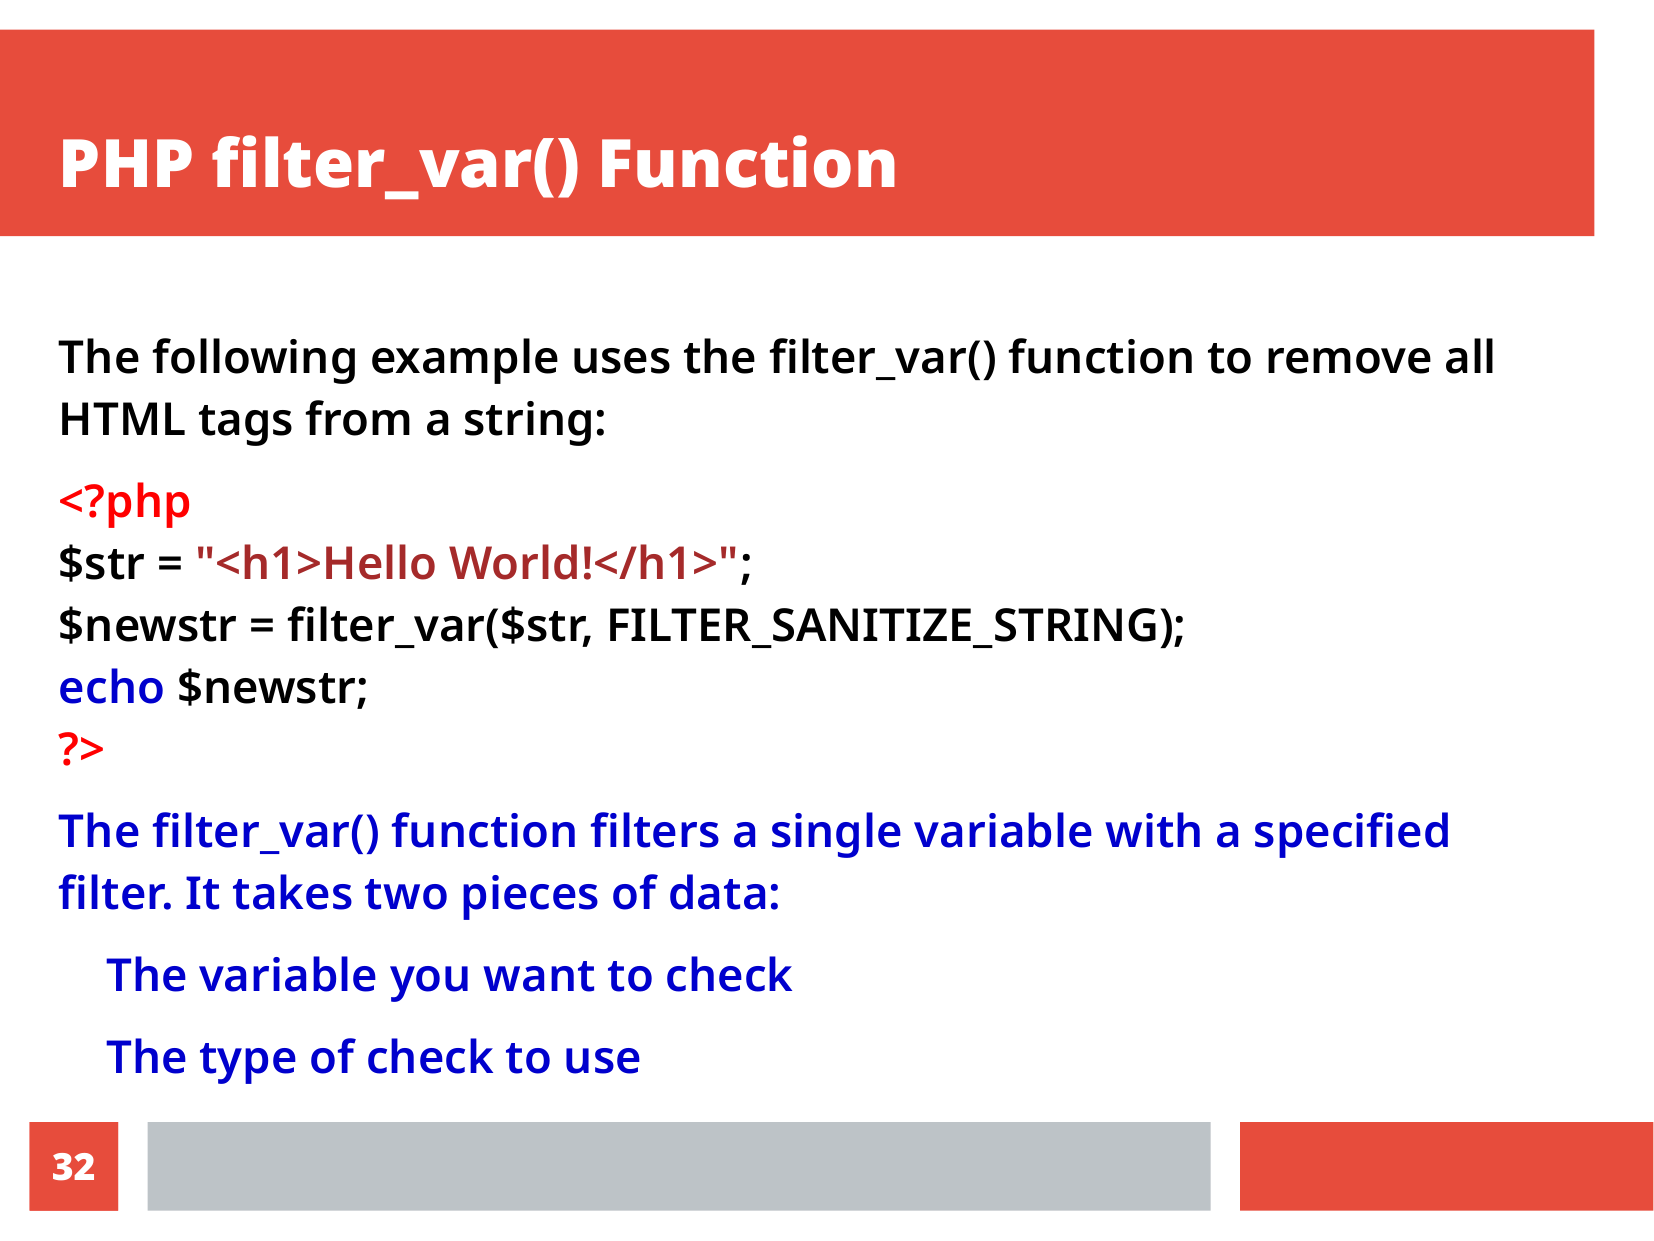

# PHP filter_var() Function
The following example uses the filter_var() function to remove all HTML tags from a string:
<?php
$str = "<h1>Hello World!</h1>";
$newstr = filter_var($str, FILTER_SANITIZE_STRING);
echo $newstr;
?>
The filter_var() function filters a single variable with a specified filter. It takes two pieces of data:
 The variable you want to check
 The type of check to use
32